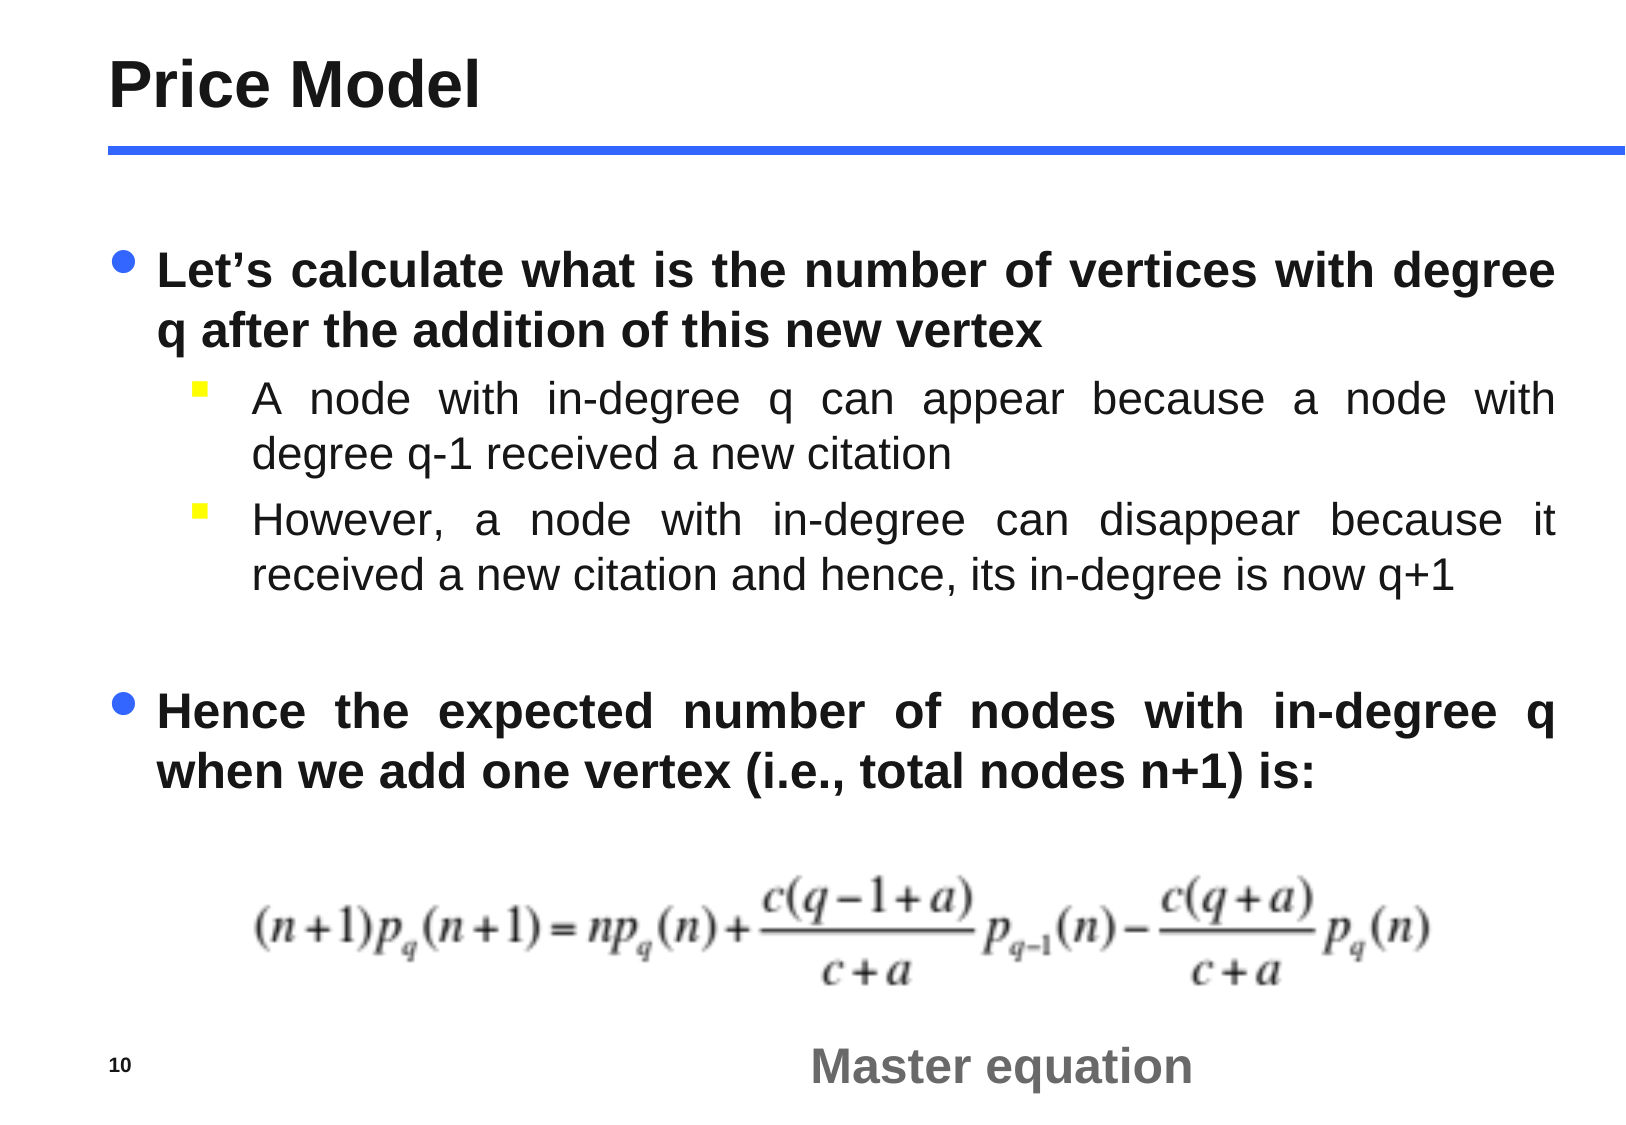

# Price Model
Let’s calculate what is the number of vertices with degree q after the addition of this new vertex
A node with in-degree q can appear because a node with degree q-1 received a new citation
However, a node with in-degree can disappear because it received a new citation and hence, its in-degree is now q+1
Hence the expected number of nodes with in-degree q when we add one vertex (i.e., total nodes n+1) is:
Master equation